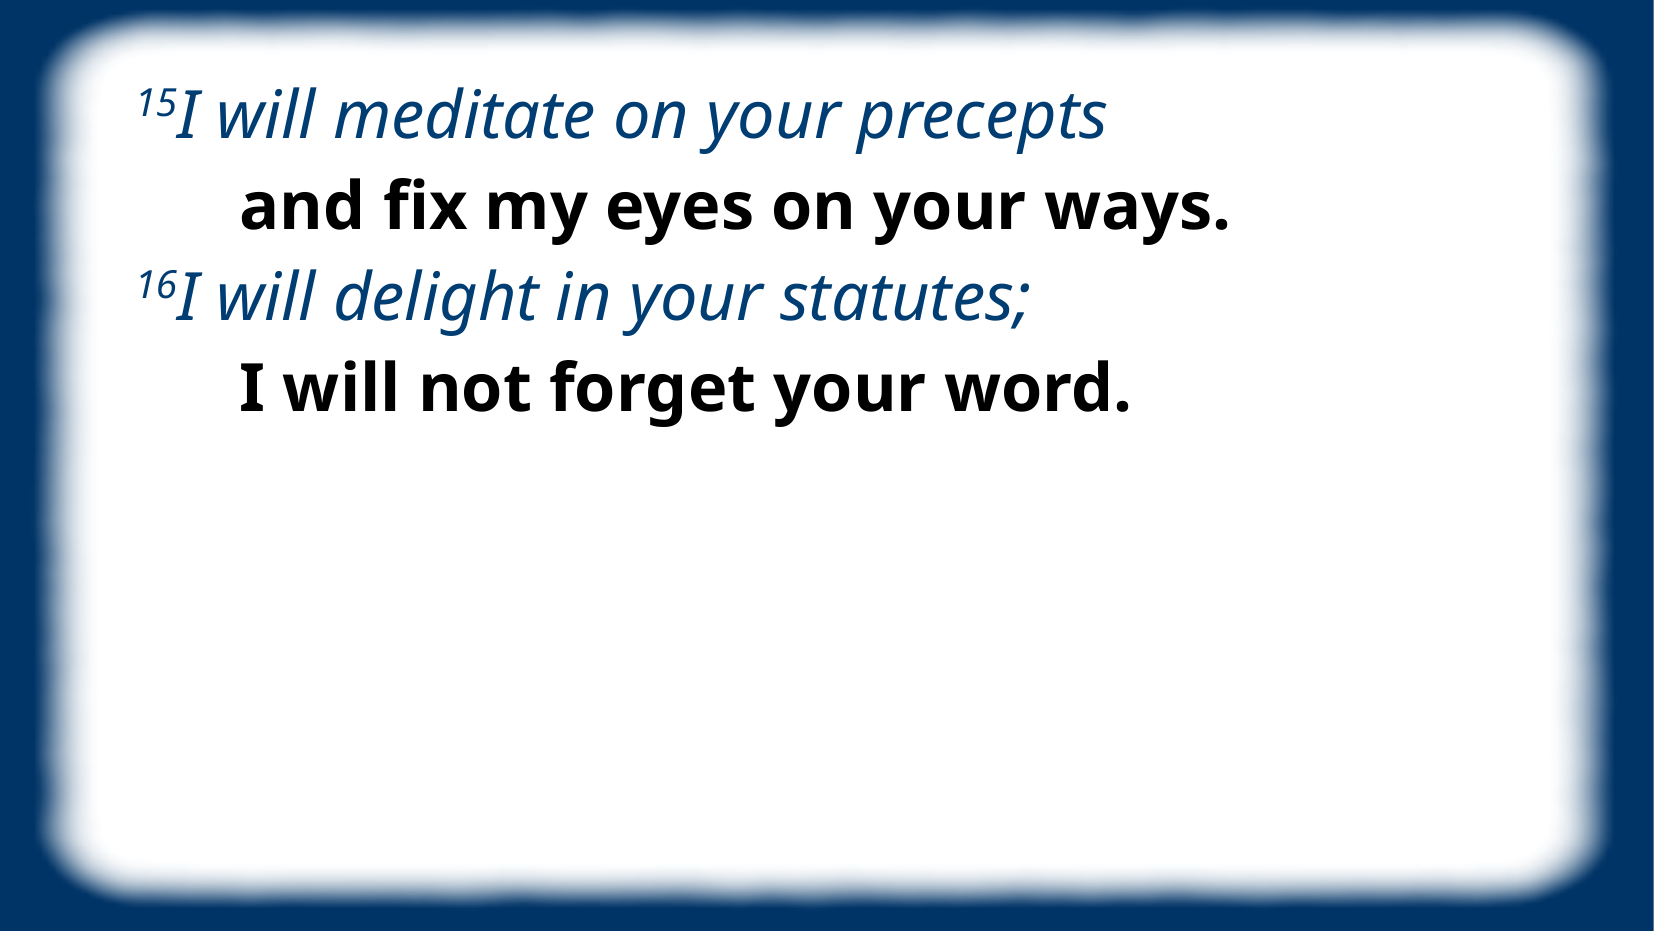

15I will meditate on your precepts
 and fix my eyes on your ways.
16I will delight in your statutes;
 I will not forget your word.